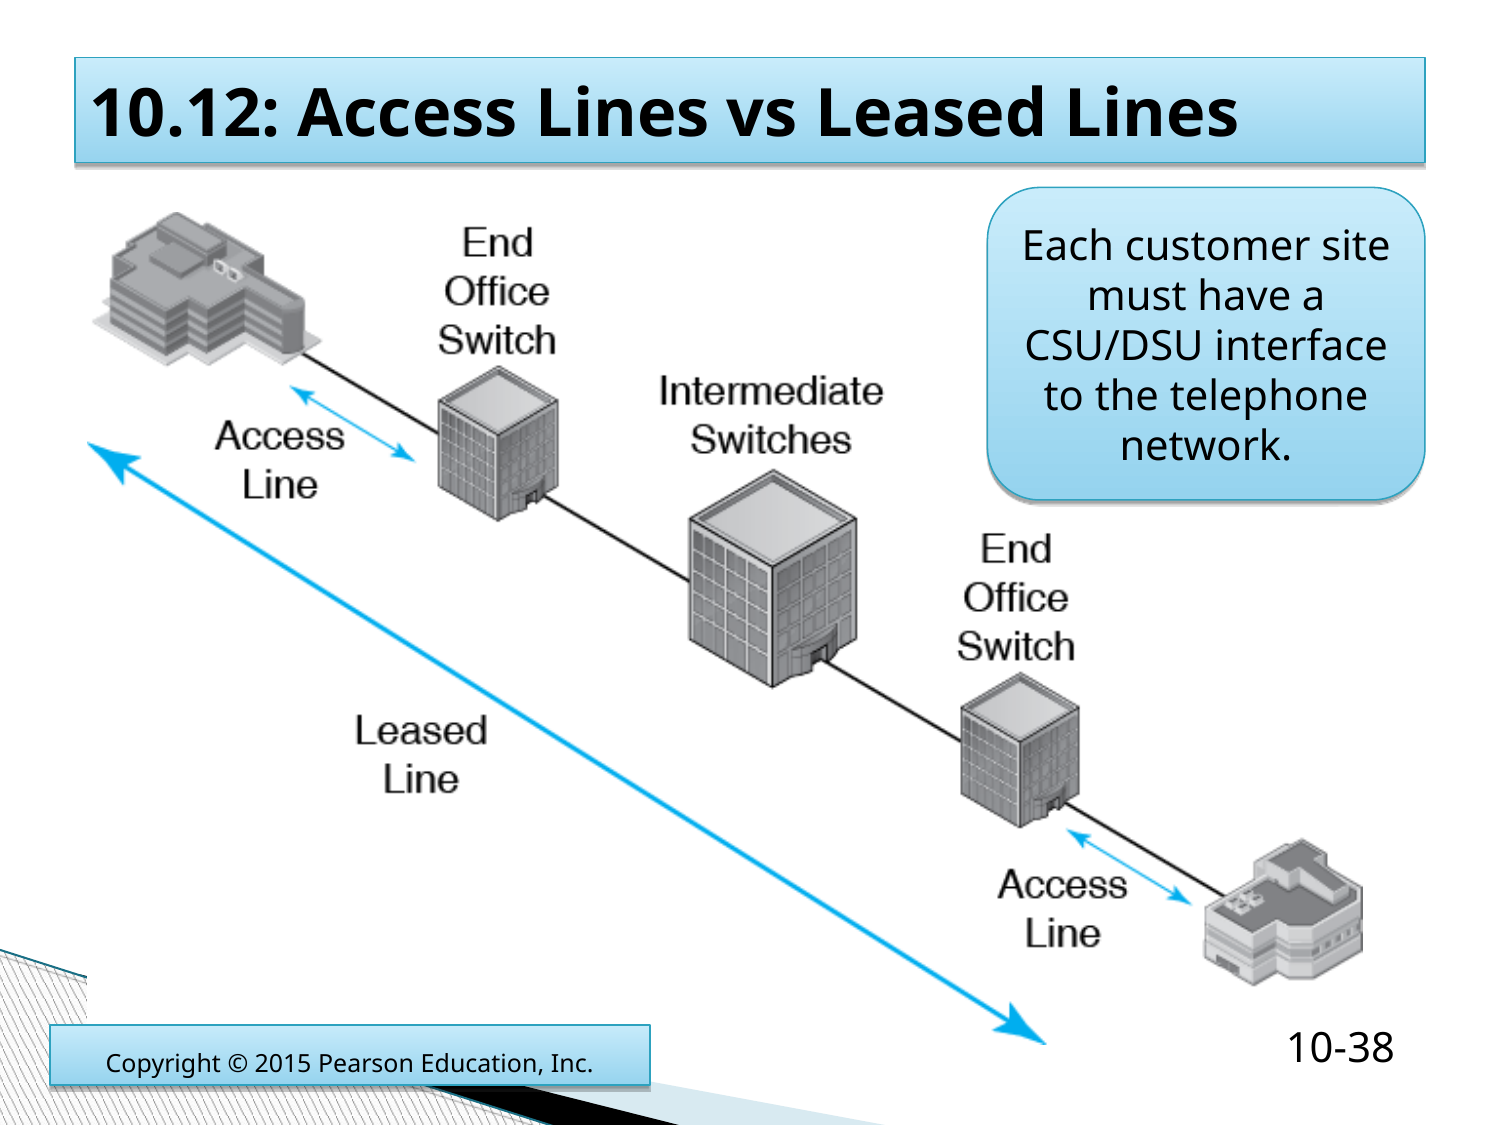

# 10.12: Access Lines vs Leased Lines
Each customer site must have a CSU/DSU interface to the telephone network.
Copyright © 2015 Pearson Education, Inc.